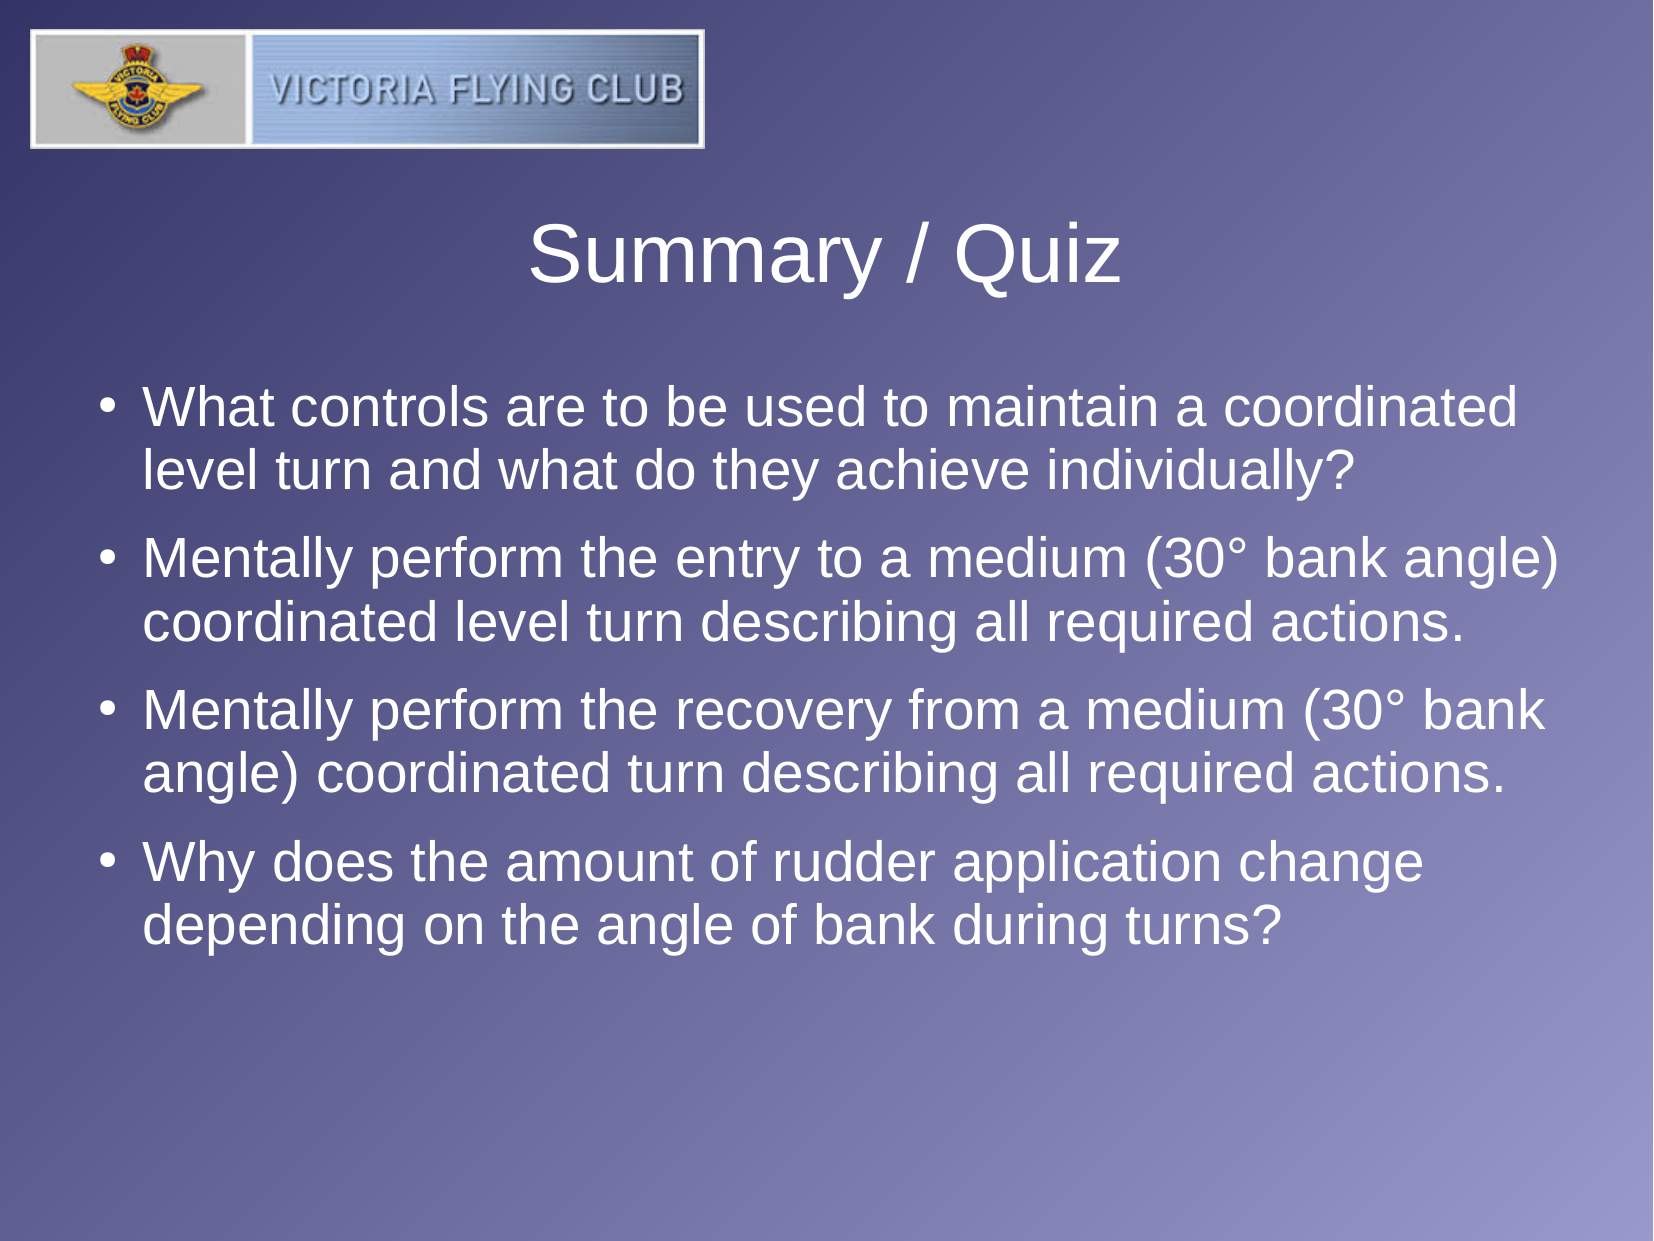

# Summary / Quiz
What controls are to be used to maintain a coordinated level turn and what do they achieve individually?
Mentally perform the entry to a medium (30° bank angle) coordinated level turn describing all required actions.
Mentally perform the recovery from a medium (30° bank angle) coordinated turn describing all required actions.
Why does the amount of rudder application change depending on the angle of bank during turns?